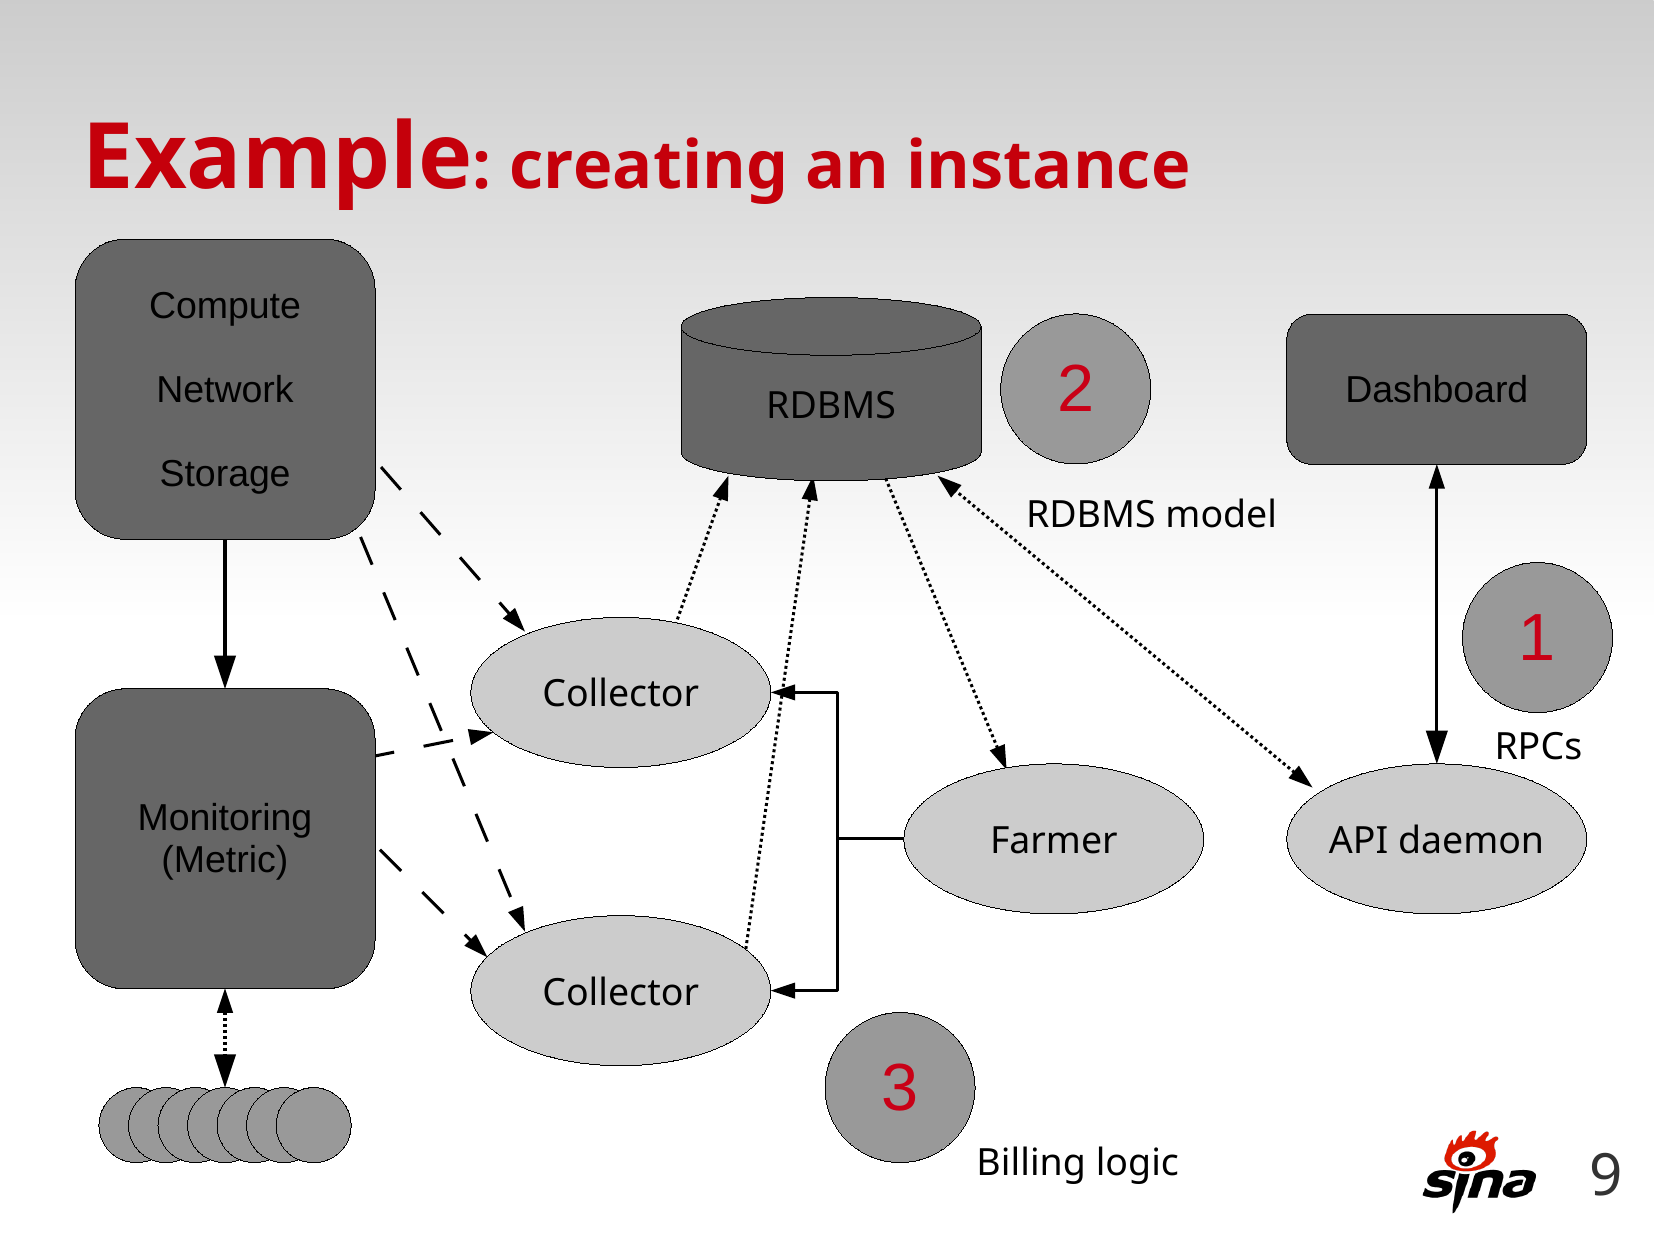

# Example: creating an instance
Compute
Network
Storage
RDBMS
2
Dashboard
RDBMS model
1
Collector
Monitoring
(Metric)
RPCs
Farmer
API daemon
Collector
3
Billing logic
9